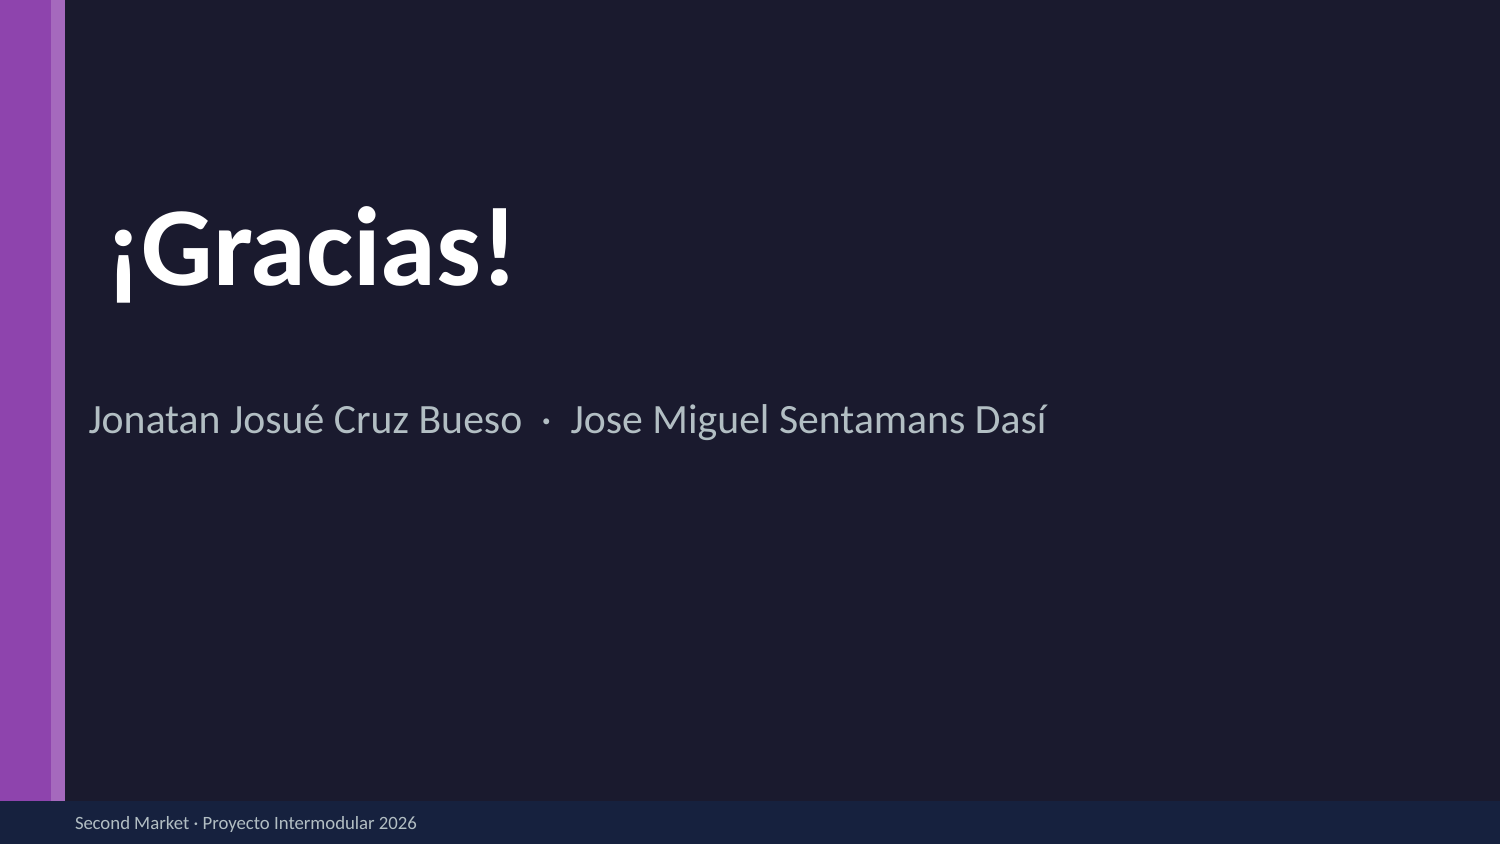

¡Gracias!
Jonatan Josué Cruz Bueso · Jose Miguel Sentamans Dasí
Second Market · Proyecto Intermodular 2026